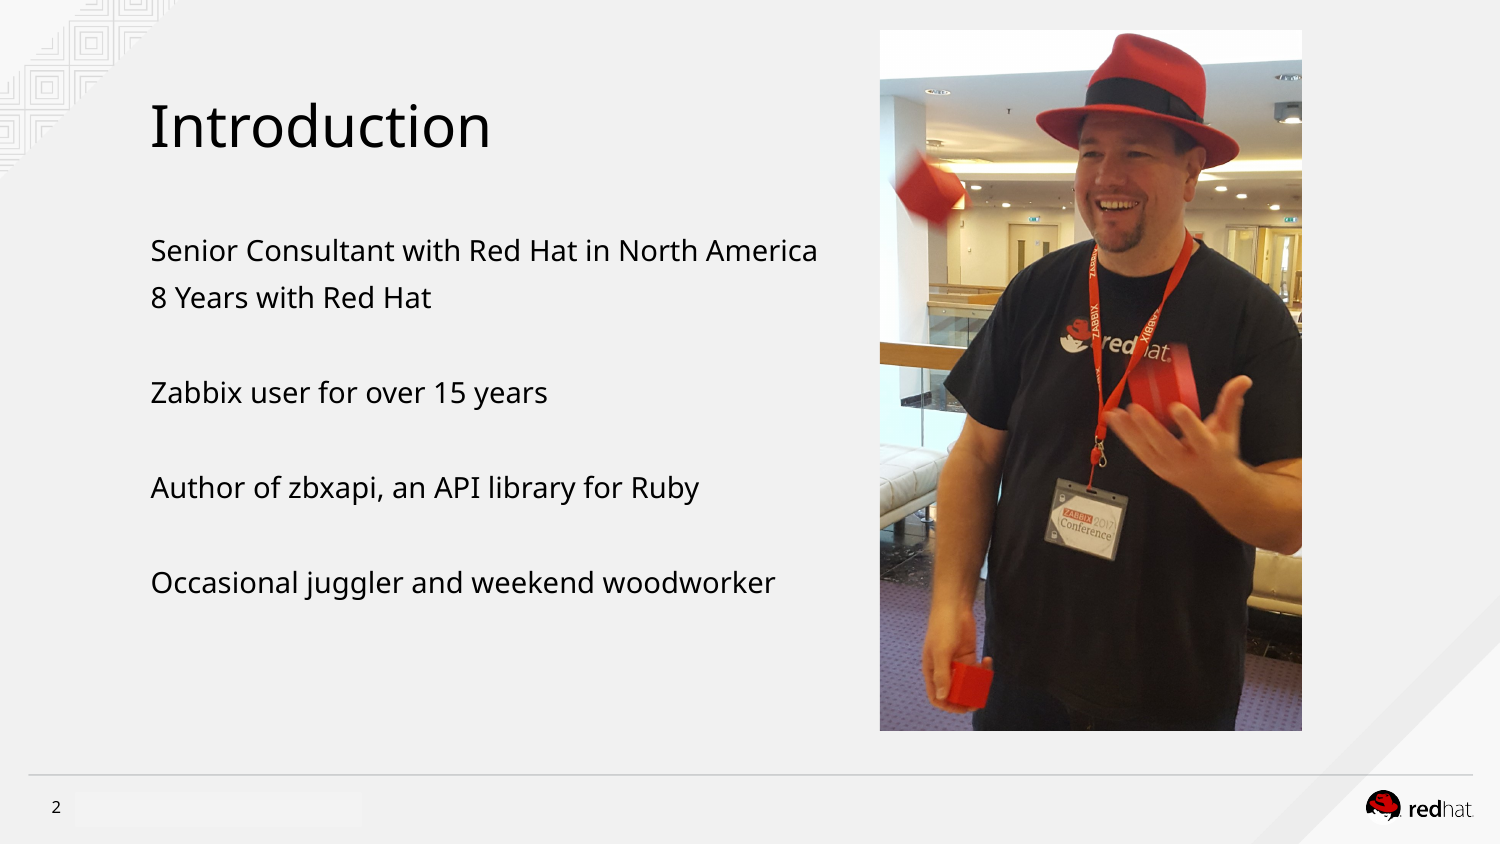

# Introduction
Senior Consultant with Red Hat in North America
8 Years with Red Hat
Zabbix user for over 15 years
Author of zbxapi, an API library for Ruby
Occasional juggler and weekend woodworker